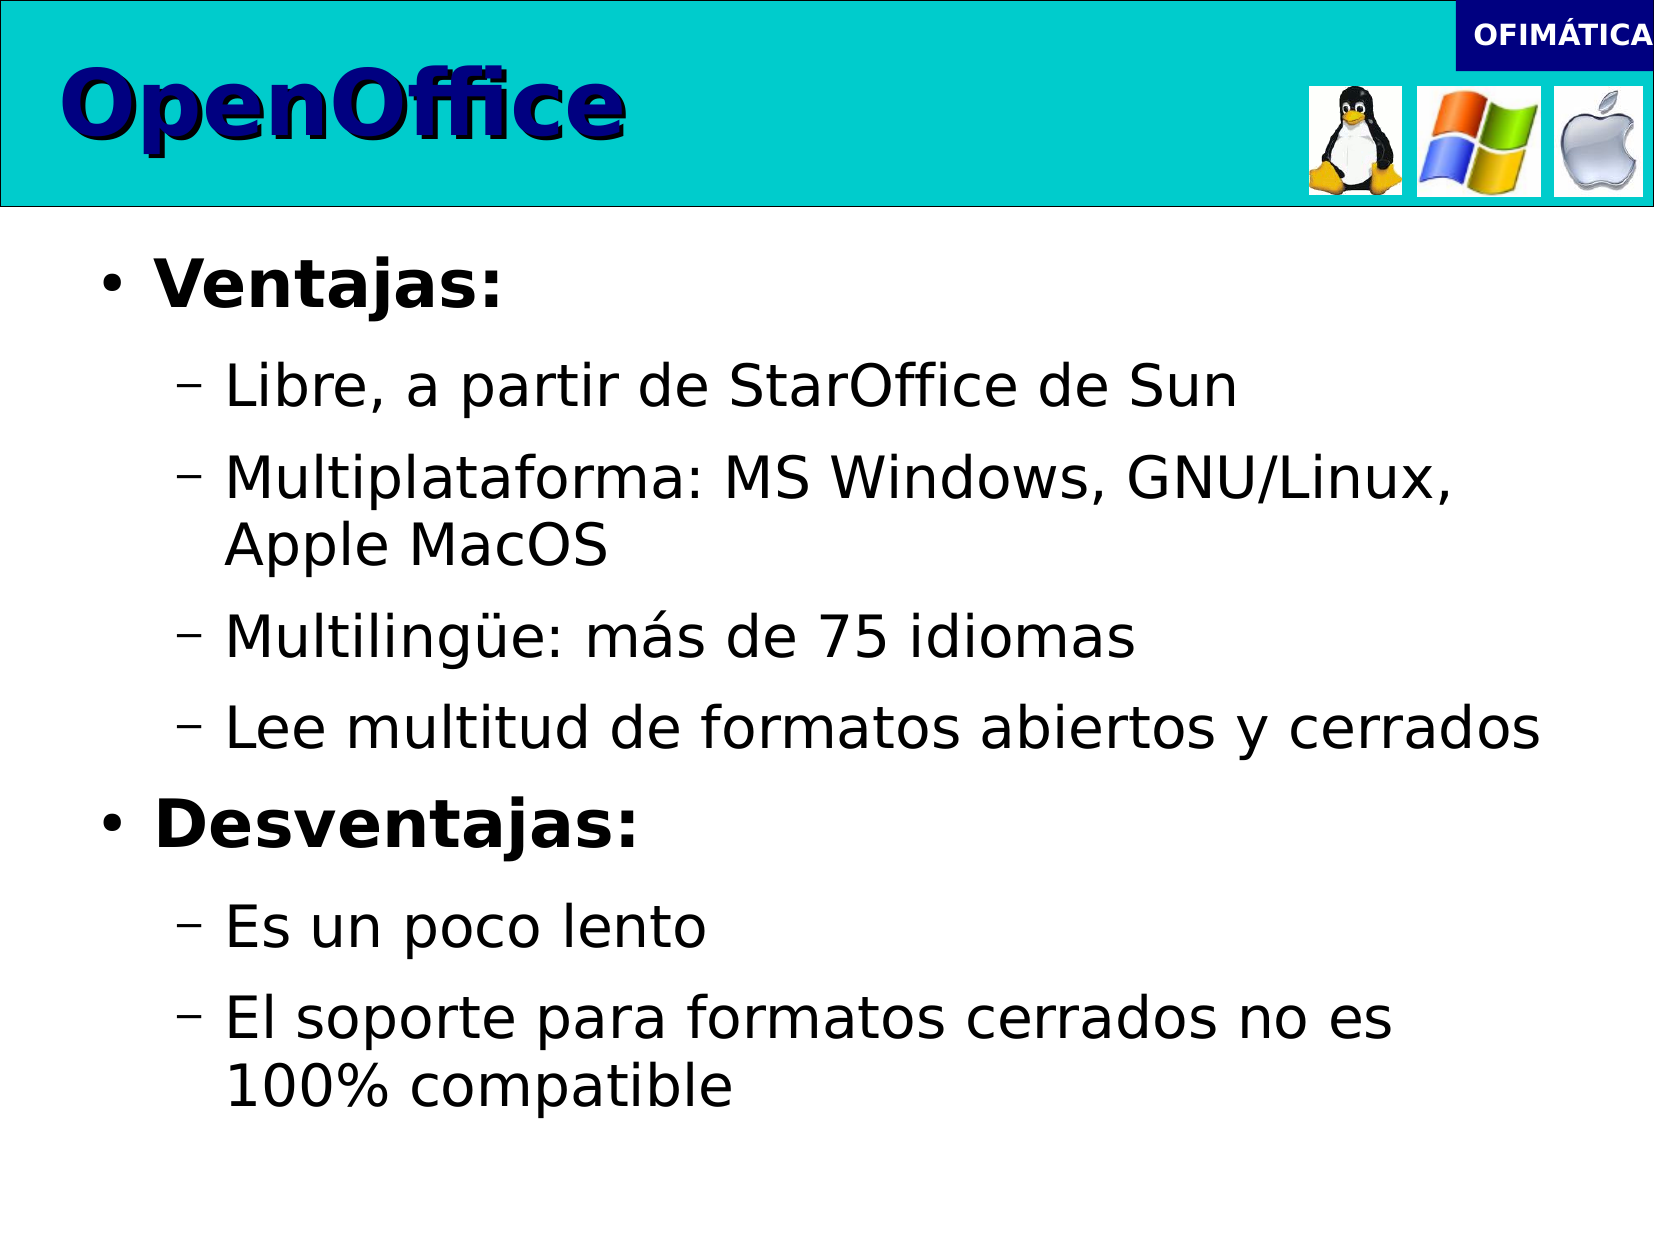

OFIMÁTICA
# OpenOffice
Ventajas:
Libre, a partir de StarOffice de Sun
Multiplataforma: MS Windows, GNU/Linux, Apple MacOS
Multilingüe: más de 75 idiomas
Lee multitud de formatos abiertos y cerrados
Desventajas:
Es un poco lento
El soporte para formatos cerrados no es 100% compatible